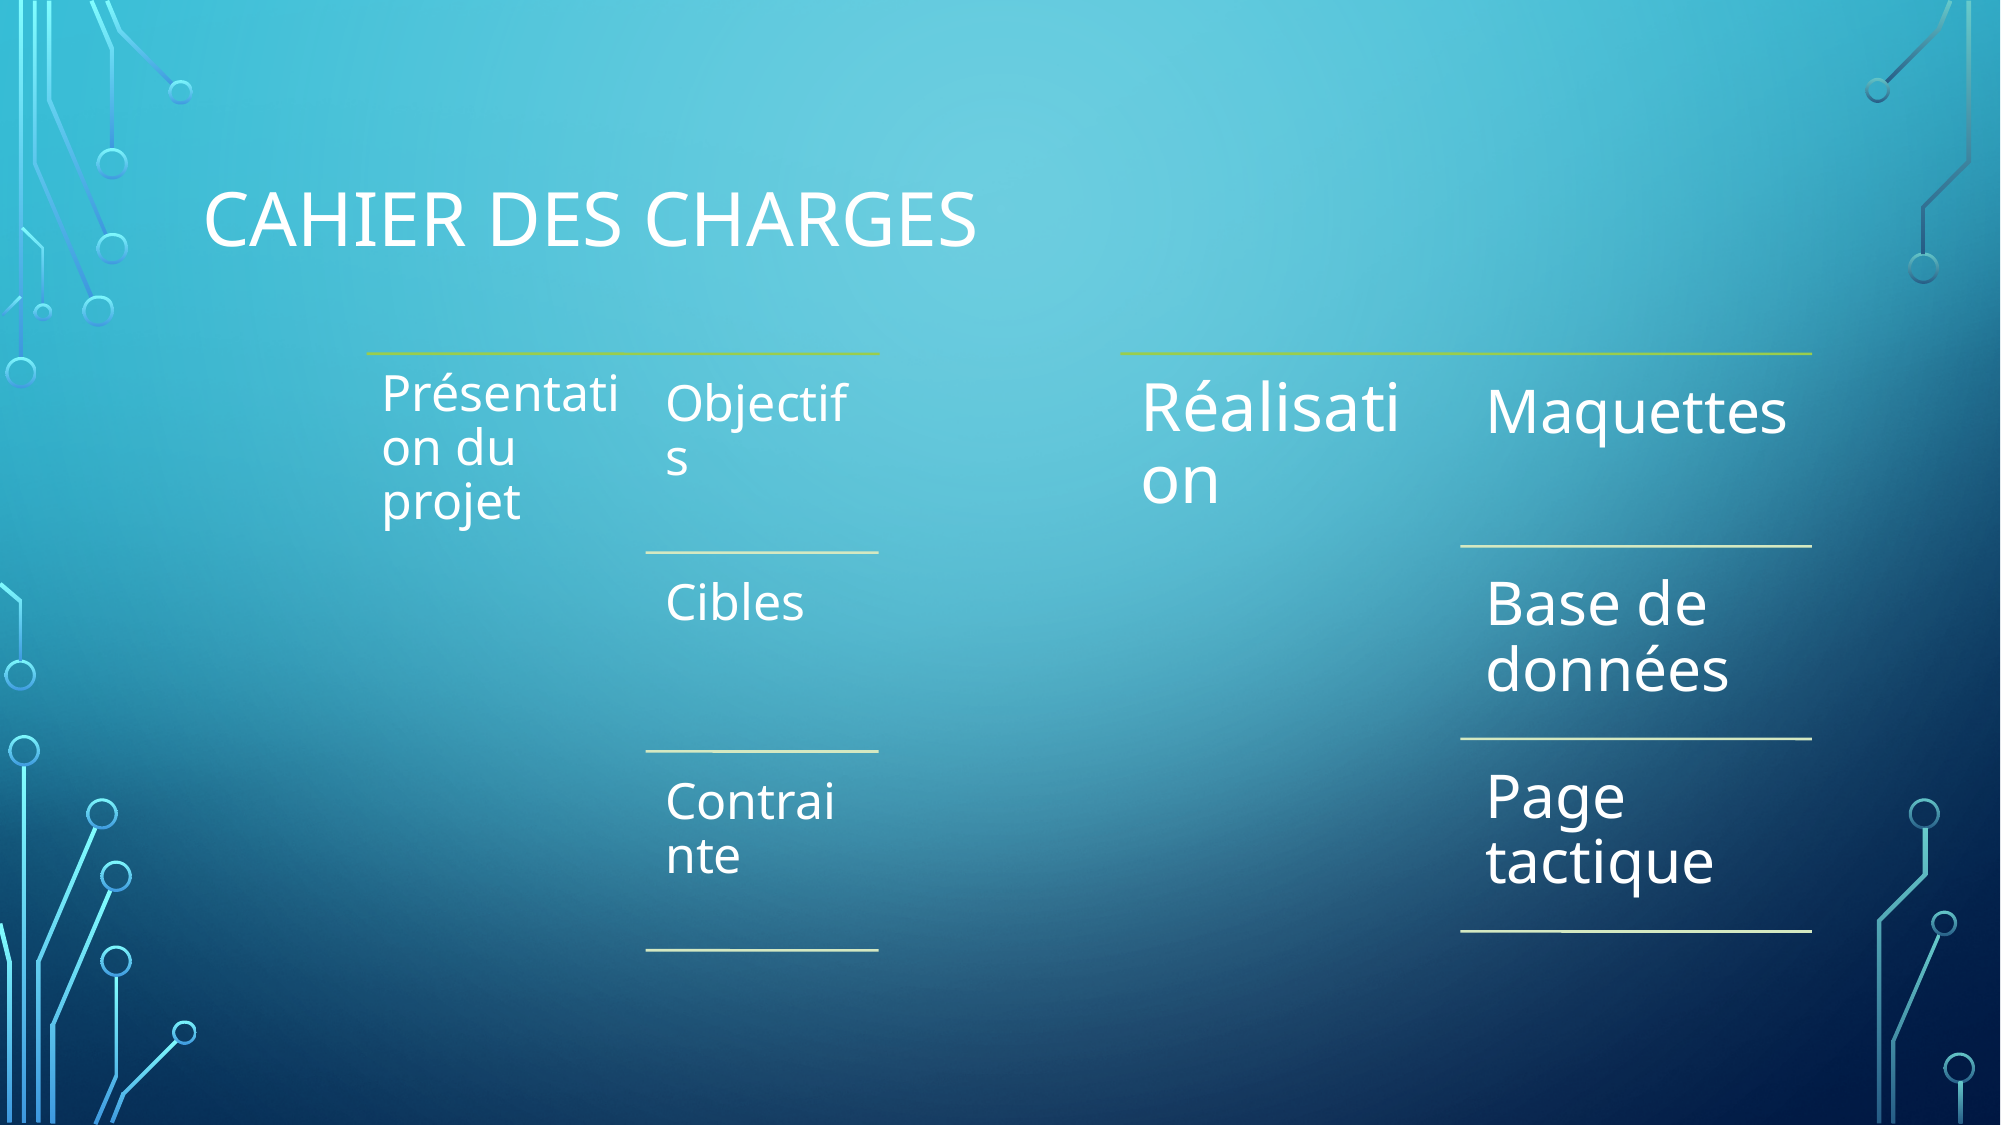

# Cahier des charges
Présentation du projet
Objectifs
Cibles
Contrainte
Réalisation
Maquettes
Base de données
Page tactique